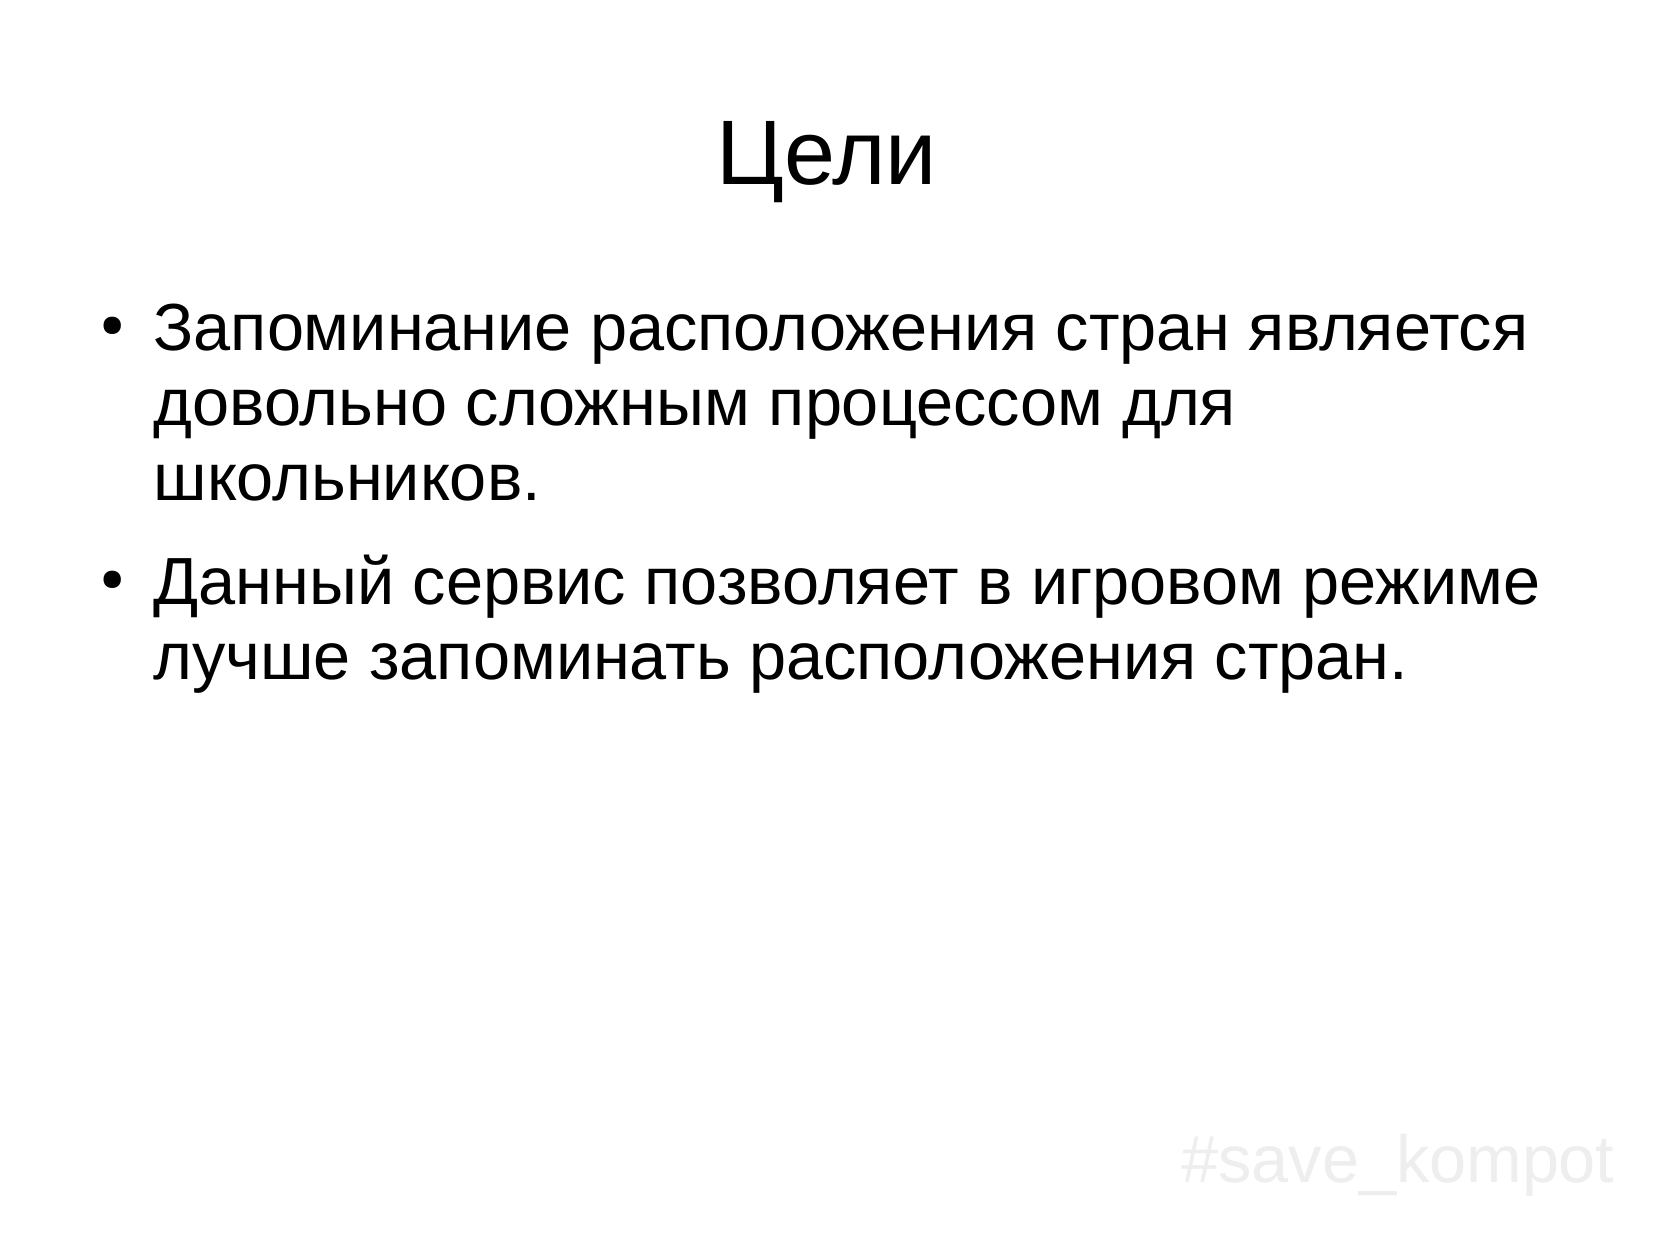

# Цели
Запоминание расположения стран является довольно сложным процессом для школьников.
Данный сервис позволяет в игровом режиме лучше запоминать расположения стран.
#save_kompot